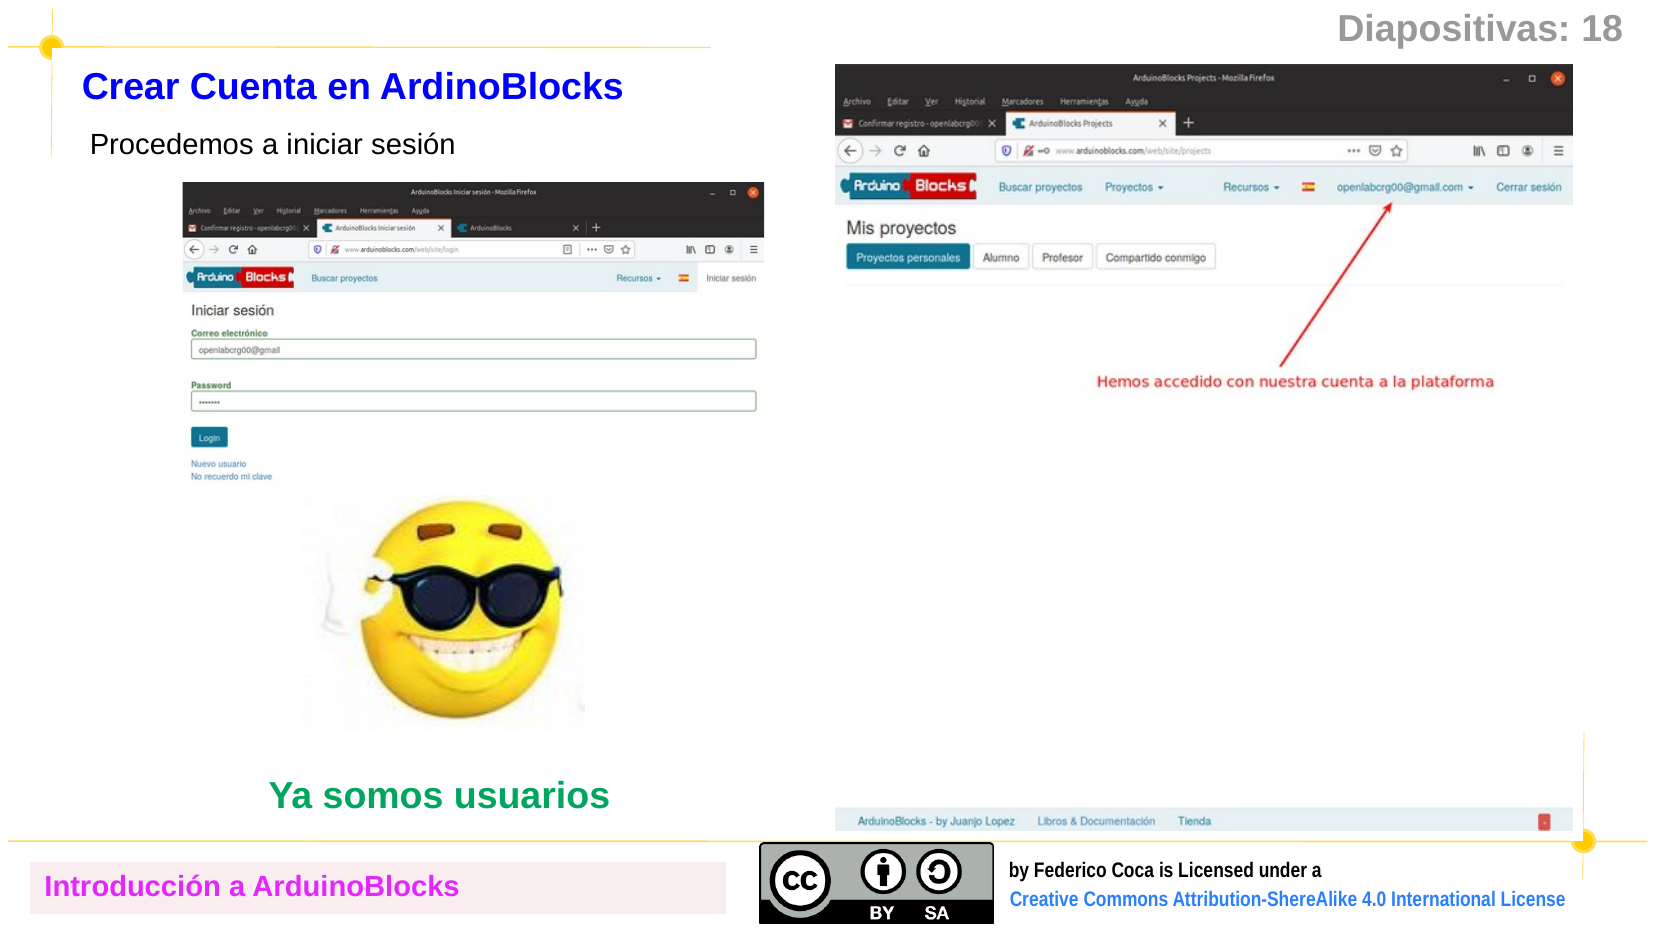

Diapositivas: 18
Crear Cuenta en ArdinoBlocks
Procedemos a iniciar sesión
Ya somos usuarios
Introducción a ArduinoBlocks